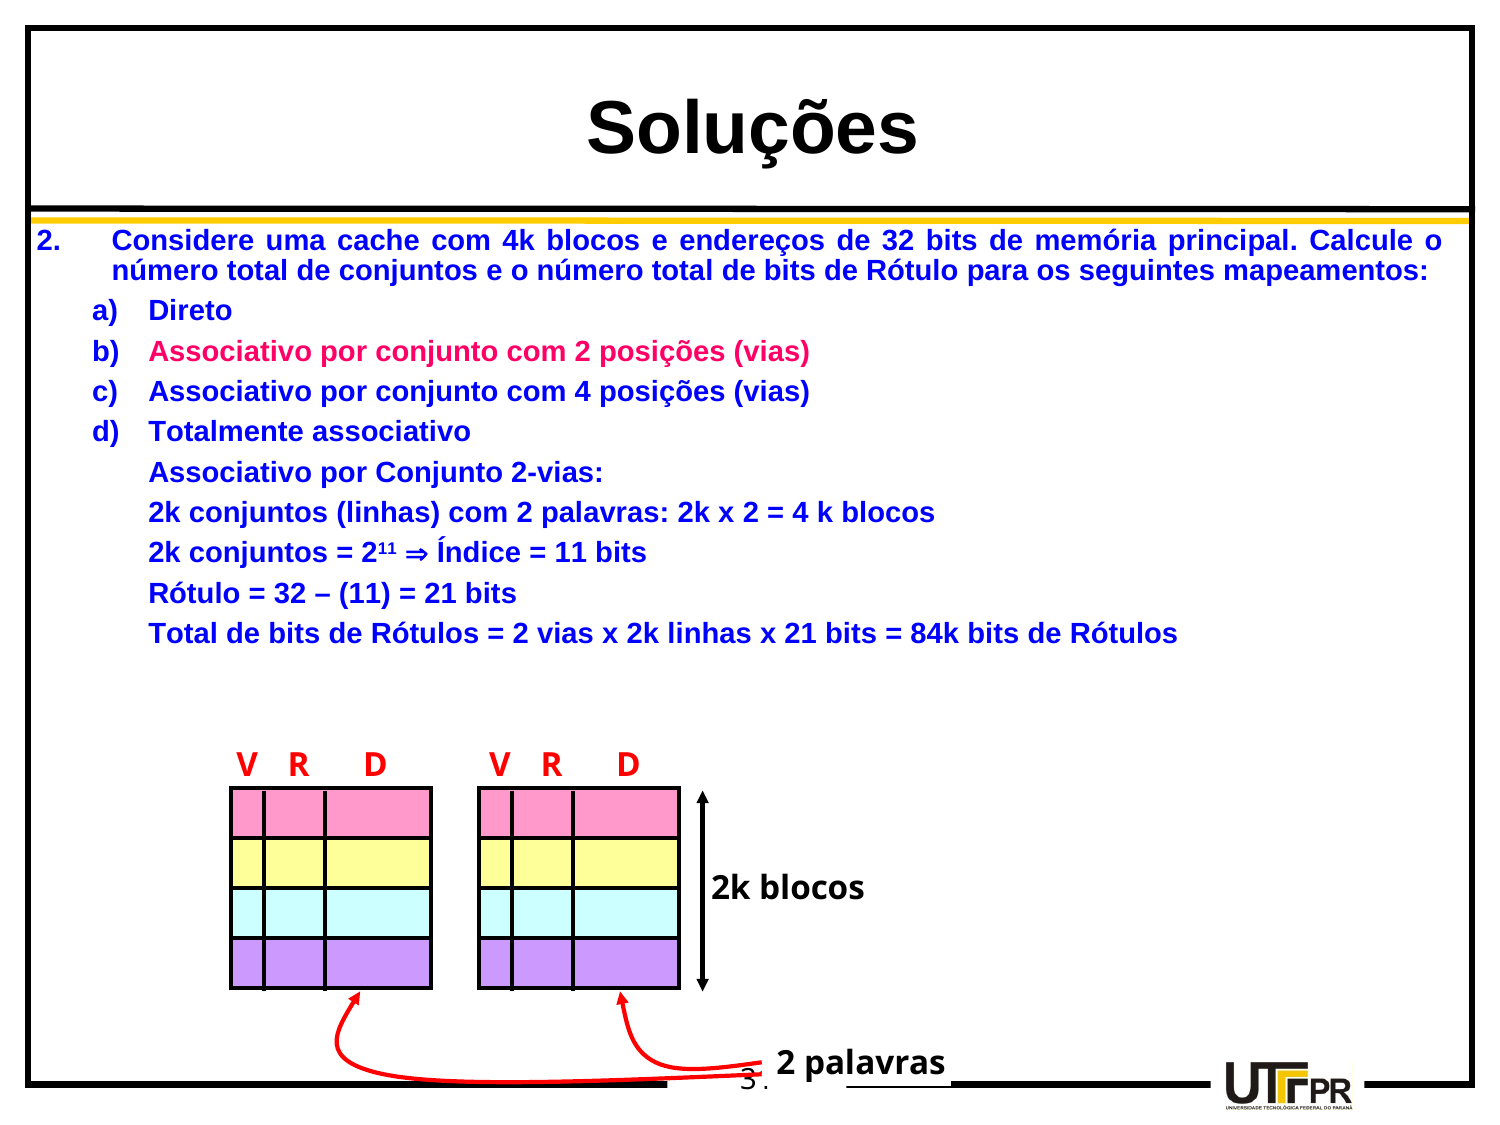

Soluções
# Considere uma cache com 4k blocos e endereços de 32 bits de memória principal. Calcule o número total de conjuntos e o número total de bits de Rótulo para os seguintes mapeamentos:
Direto
Associativo por conjunto com 2 posições (vias)
Associativo por conjunto com 4 posições (vias)
Totalmente associativo
Associativo por Conjunto 2-vias:
	2k conjuntos (linhas) com 2 palavras: 2k x 2 = 4 k blocos
	2k conjuntos = 211  Índice = 11 bits
	Rótulo = 32 – (11) = 21 bits
	Total de bits de Rótulos = 2 vias x 2k linhas x 21 bits = 84k bits de Rótulos
V
R
D
V
R
D
2k blocos
2 palavras